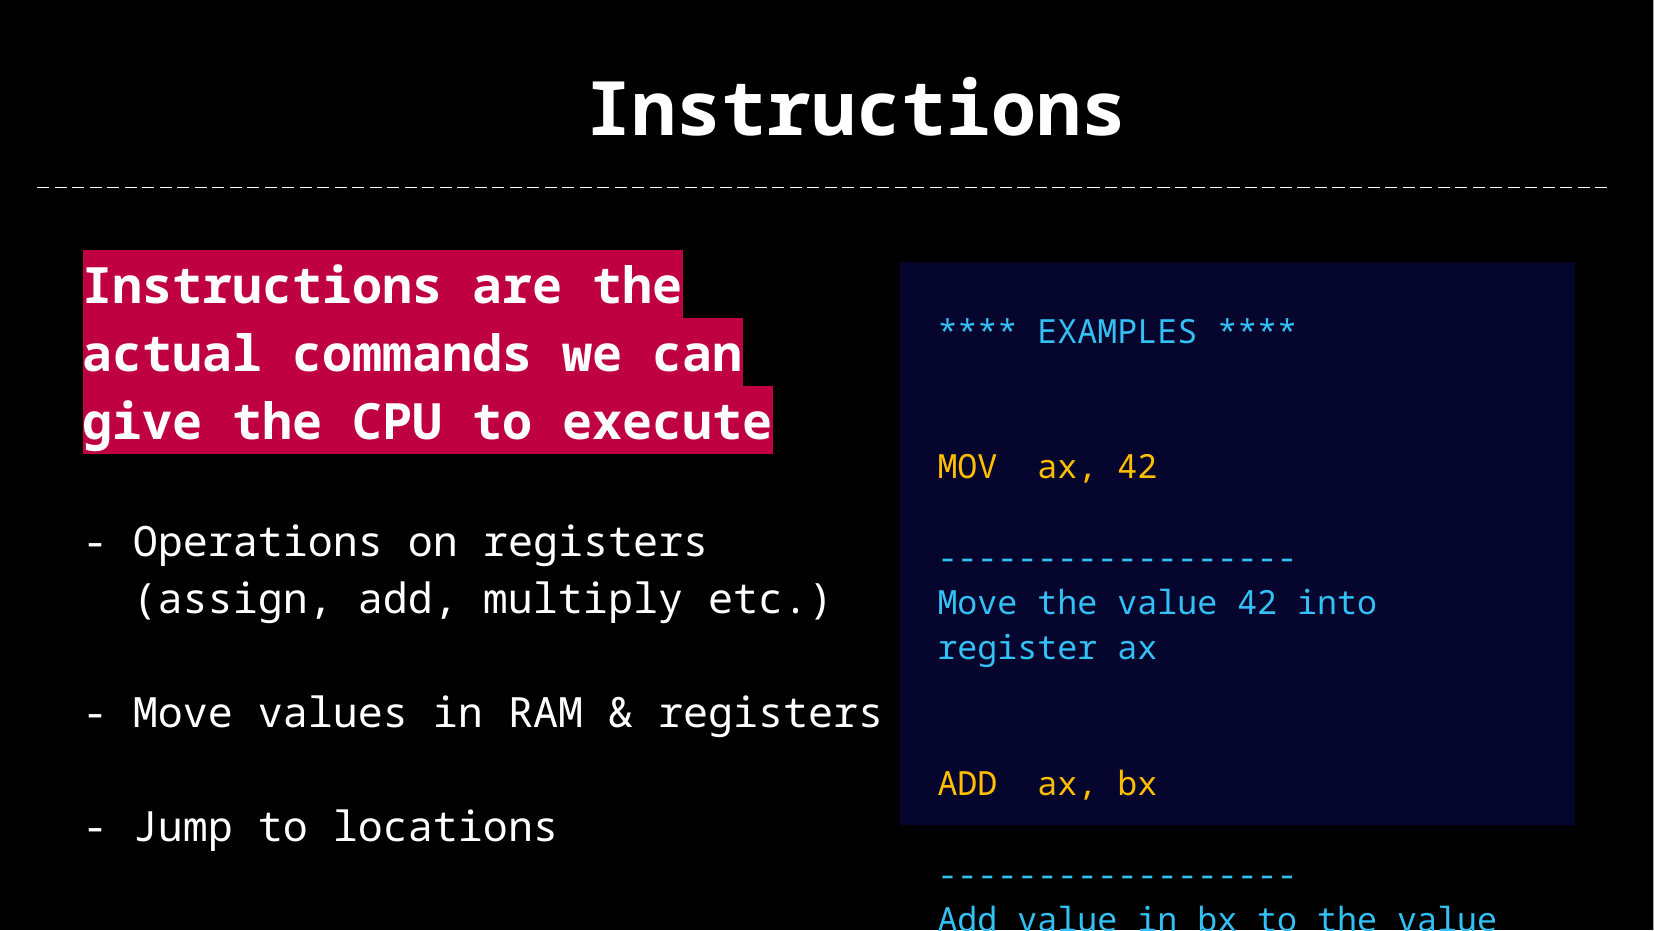

# Instructions
Instructions are the
actual commands we can
give the CPU to execute
- Operations on registers
 (assign, add, multiply etc.)
- Move values in RAM & registers
- Jump to locations
**** EXAMPLES ****
MOV ax, 42
------------------
Move the value 42 into register ax
ADD ax, bx
------------------
Add value in bx to the value in ax.